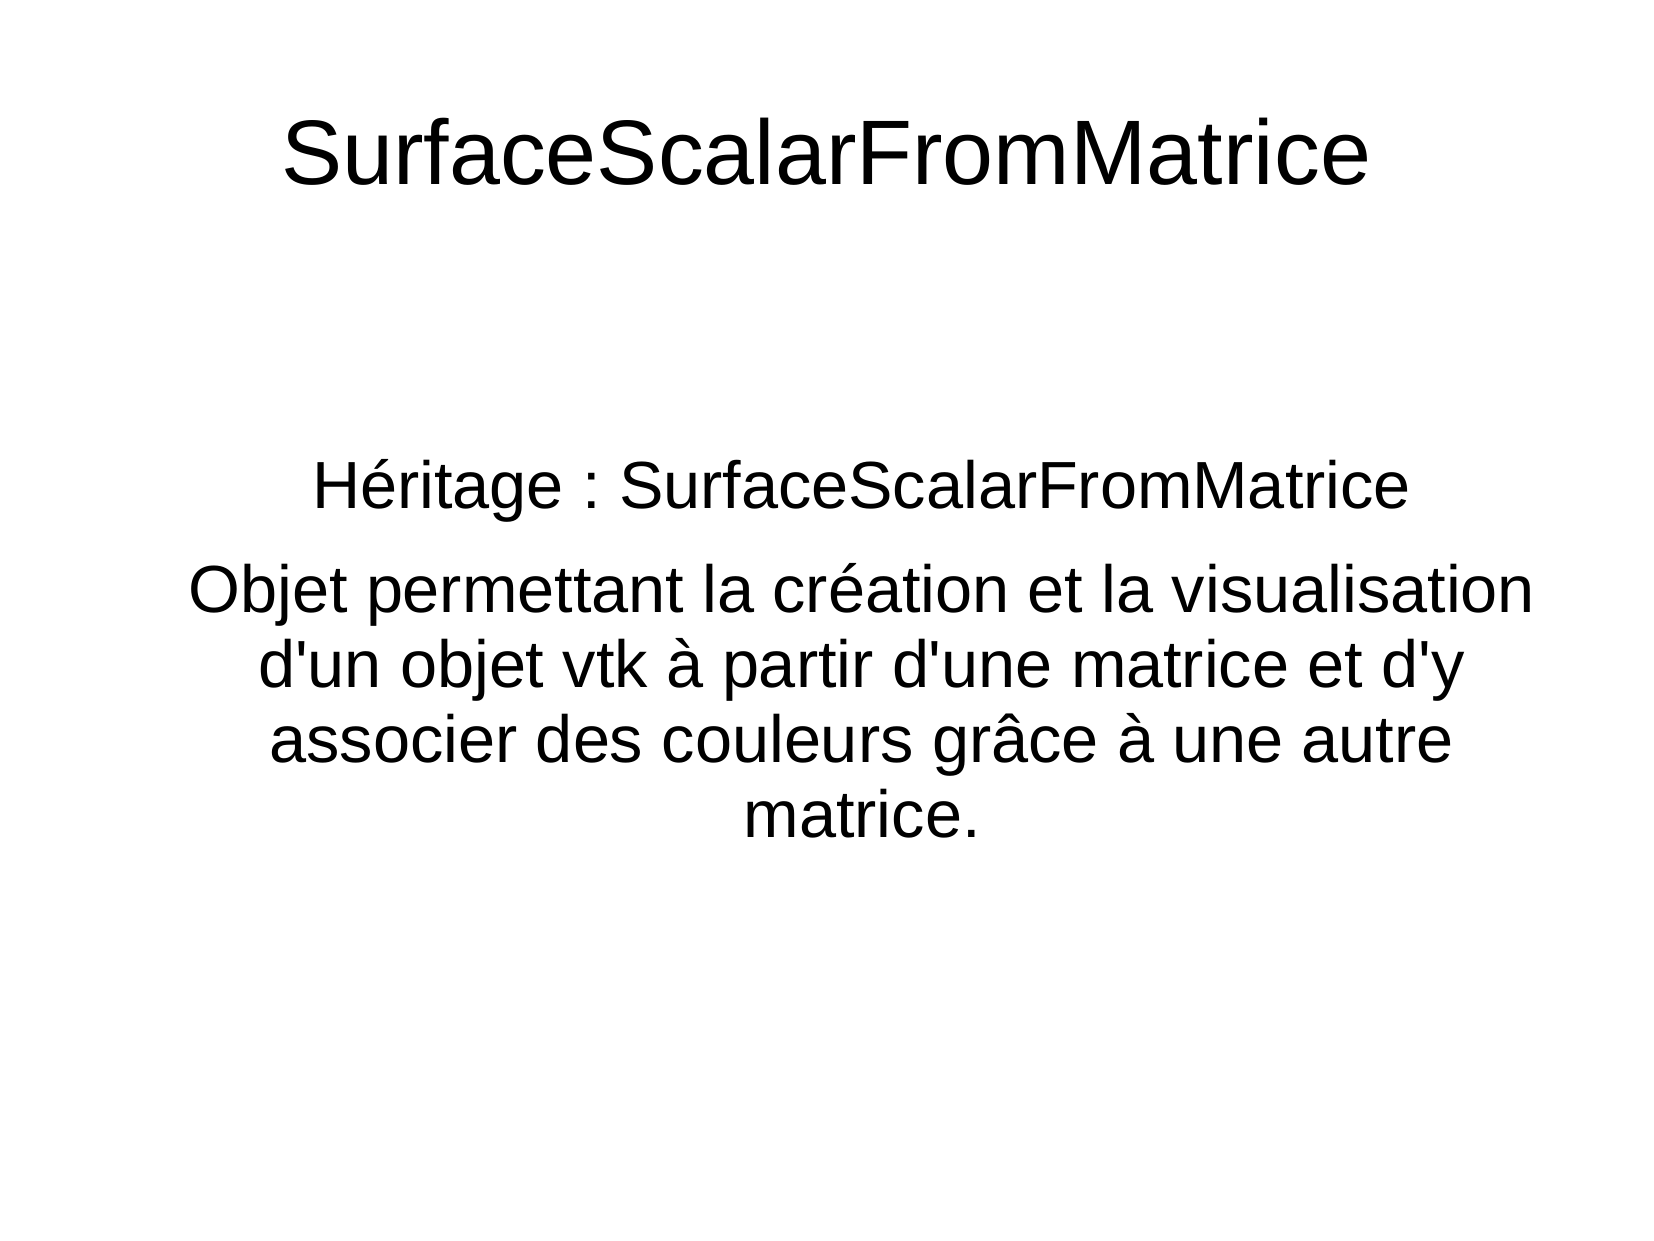

# SurfaceScalarFromMatrice
Héritage : SurfaceScalarFromMatrice
Objet permettant la création et la visualisation d'un objet vtk à partir d'une matrice et d'y associer des couleurs grâce à une autre matrice.